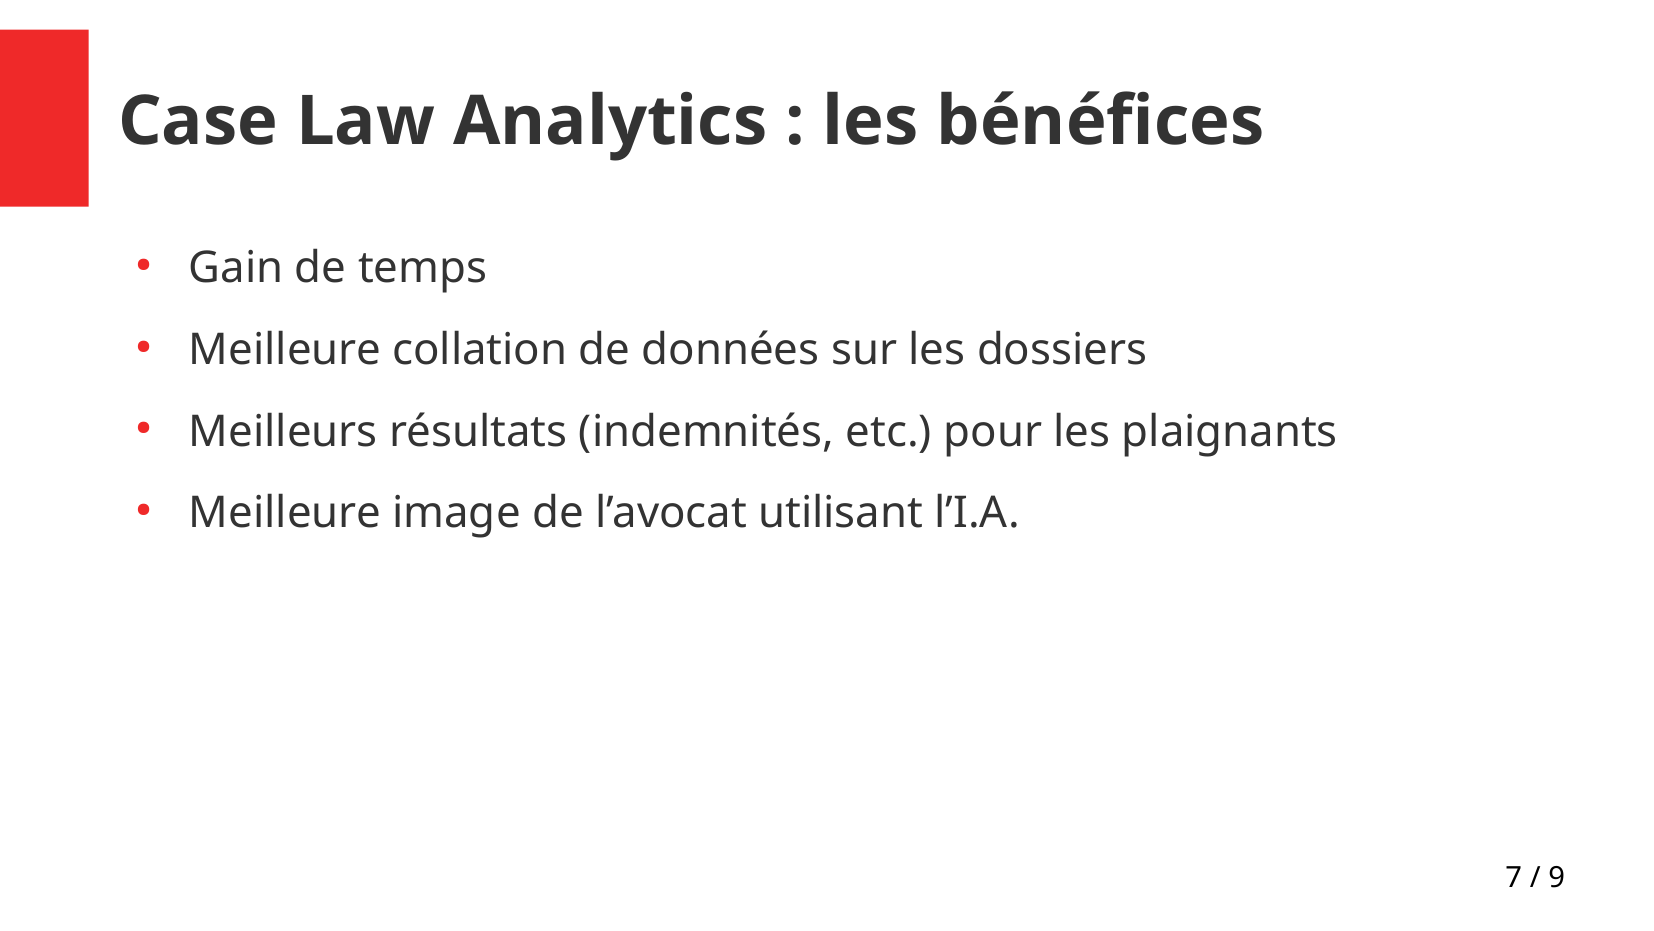

# Case Law Analytics : les bénéfices
Gain de temps
Meilleure collation de données sur les dossiers
Meilleurs résultats (indemnités, etc.) pour les plaignants
Meilleure image de l’avocat utilisant l’I.A.
7